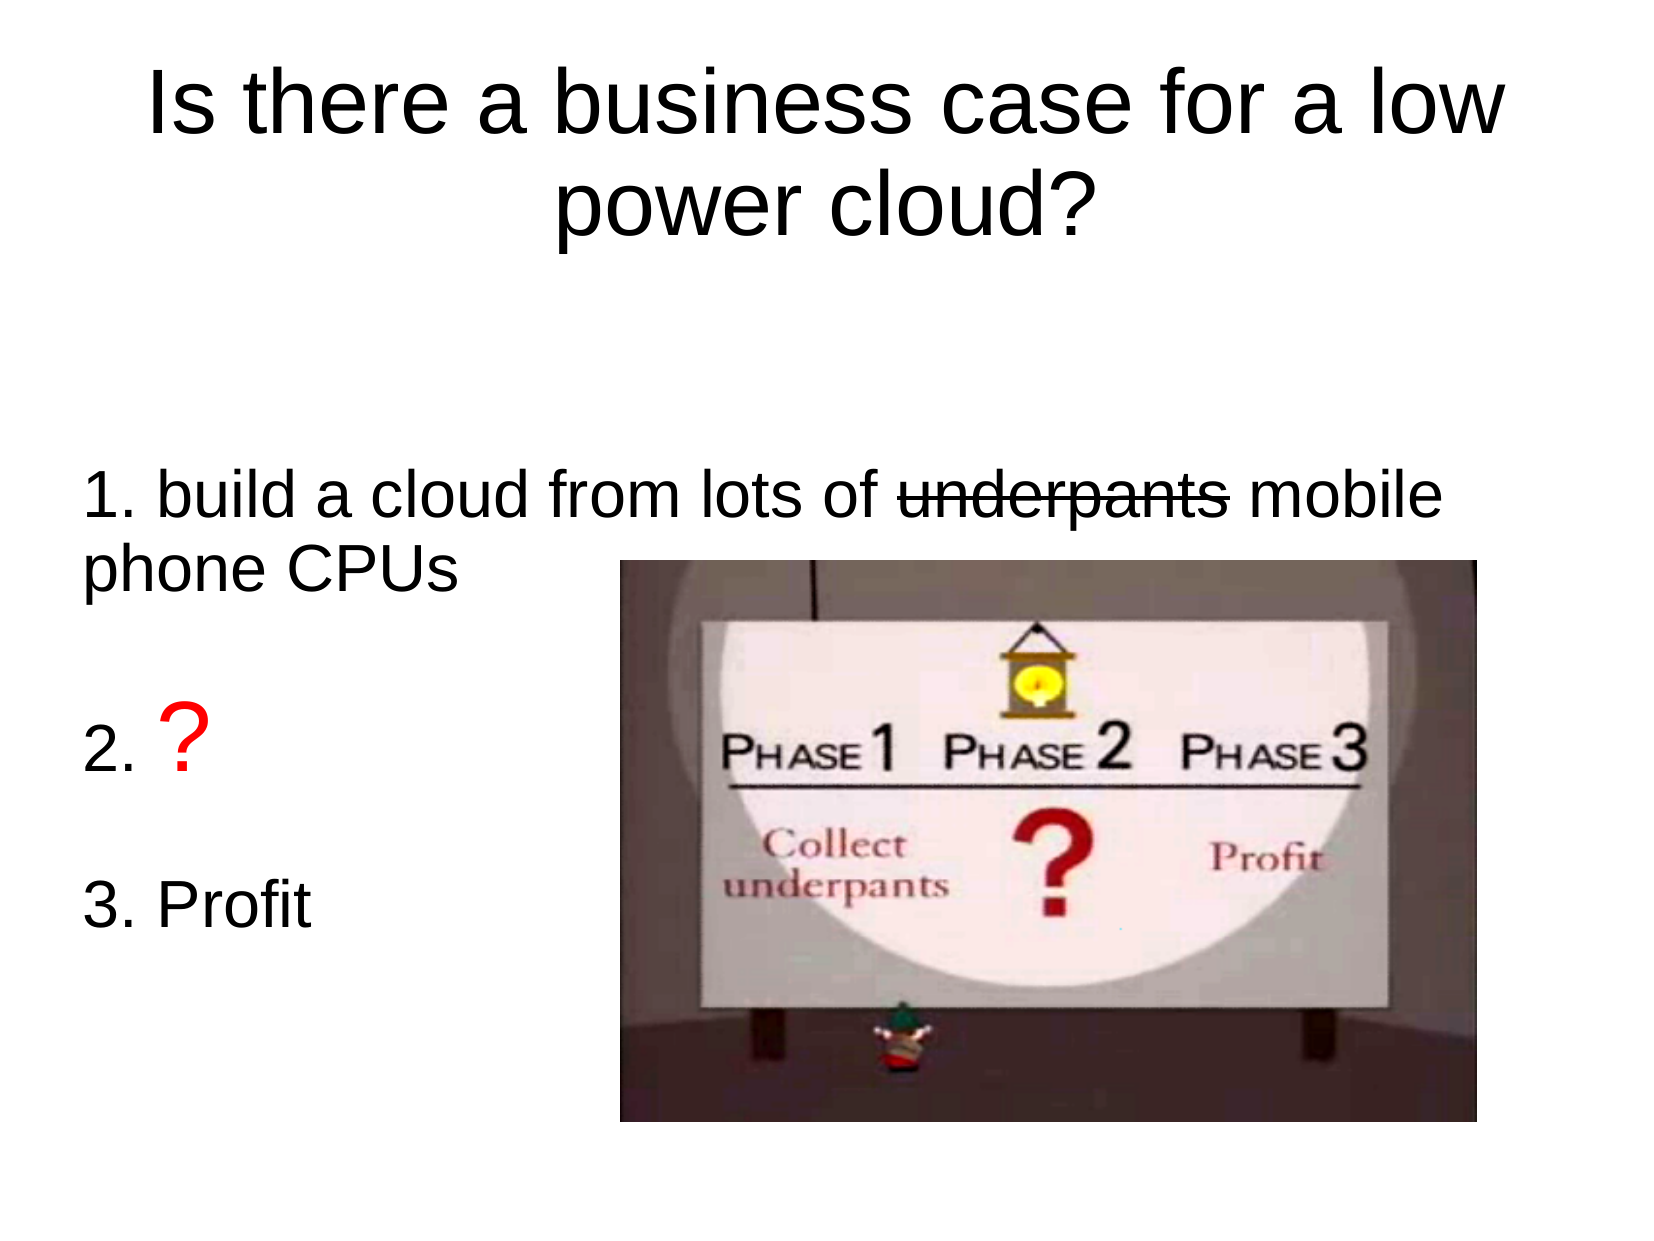

# Is there a business case for a low power cloud?
1. build a cloud from lots of underpants mobile phone CPUs
2. ?
3. Profit